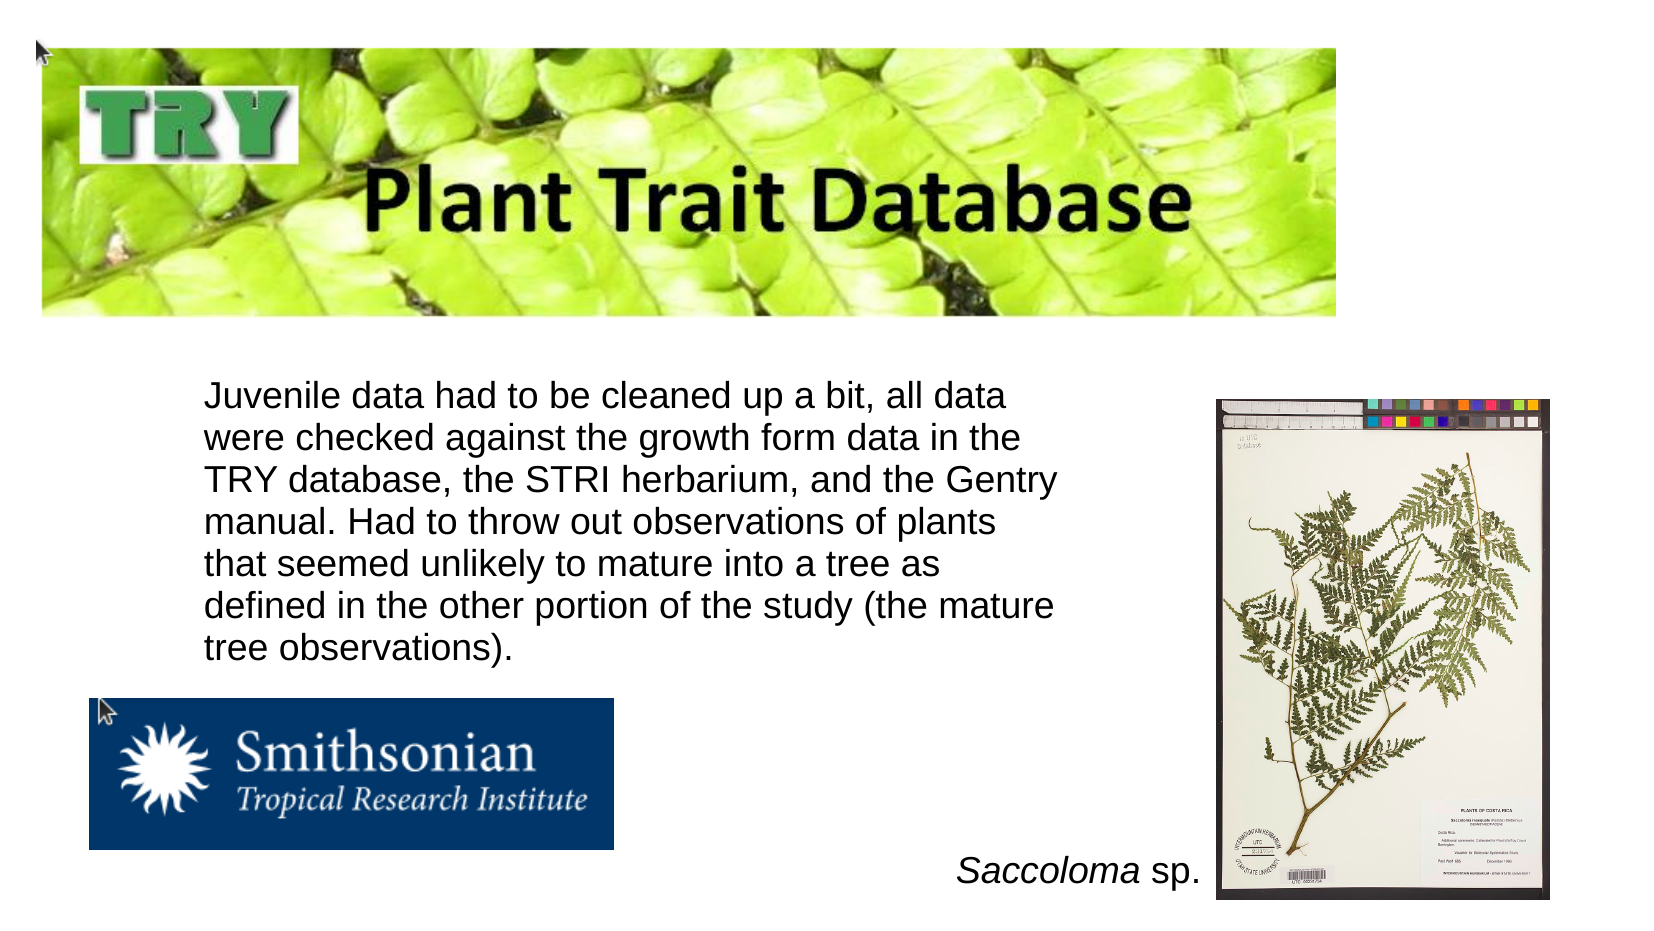

Juvenile data had to be cleaned up a bit, all data were checked against the growth form data in the TRY database, the STRI herbarium, and the Gentry manual. Had to throw out observations of plants that seemed unlikely to mature into a tree as defined in the other portion of the study (the mature tree observations).
Saccoloma sp.